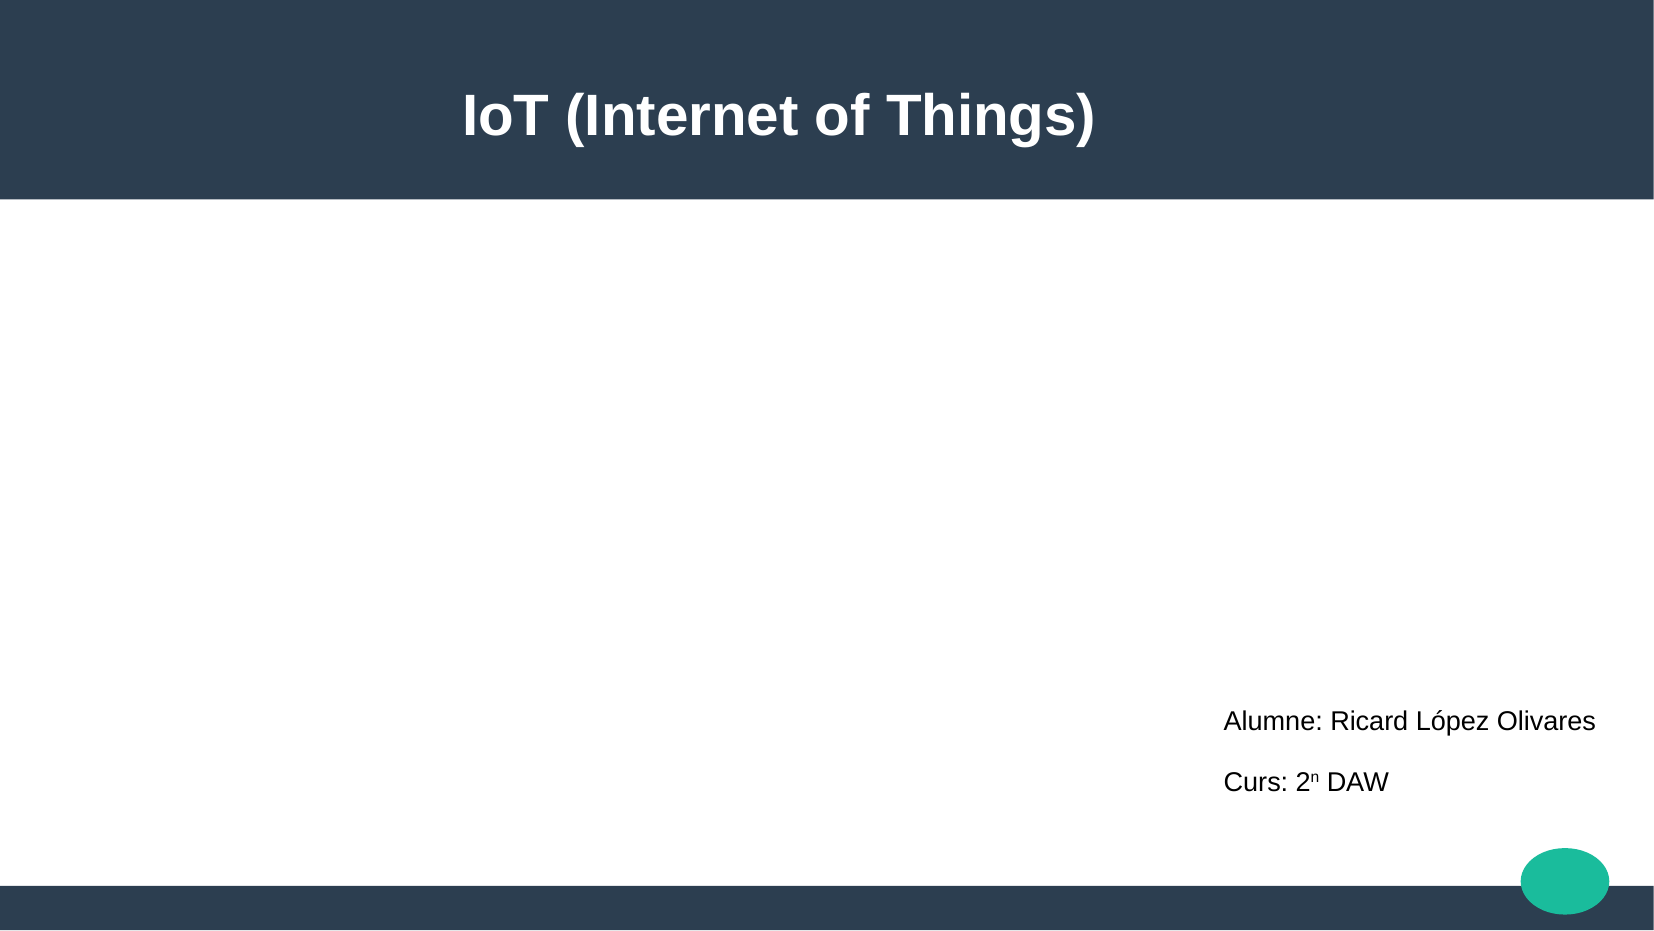

# IoT (Internet of Things)
Alumne: Ricard López Olivares
Curs: 2n DAW